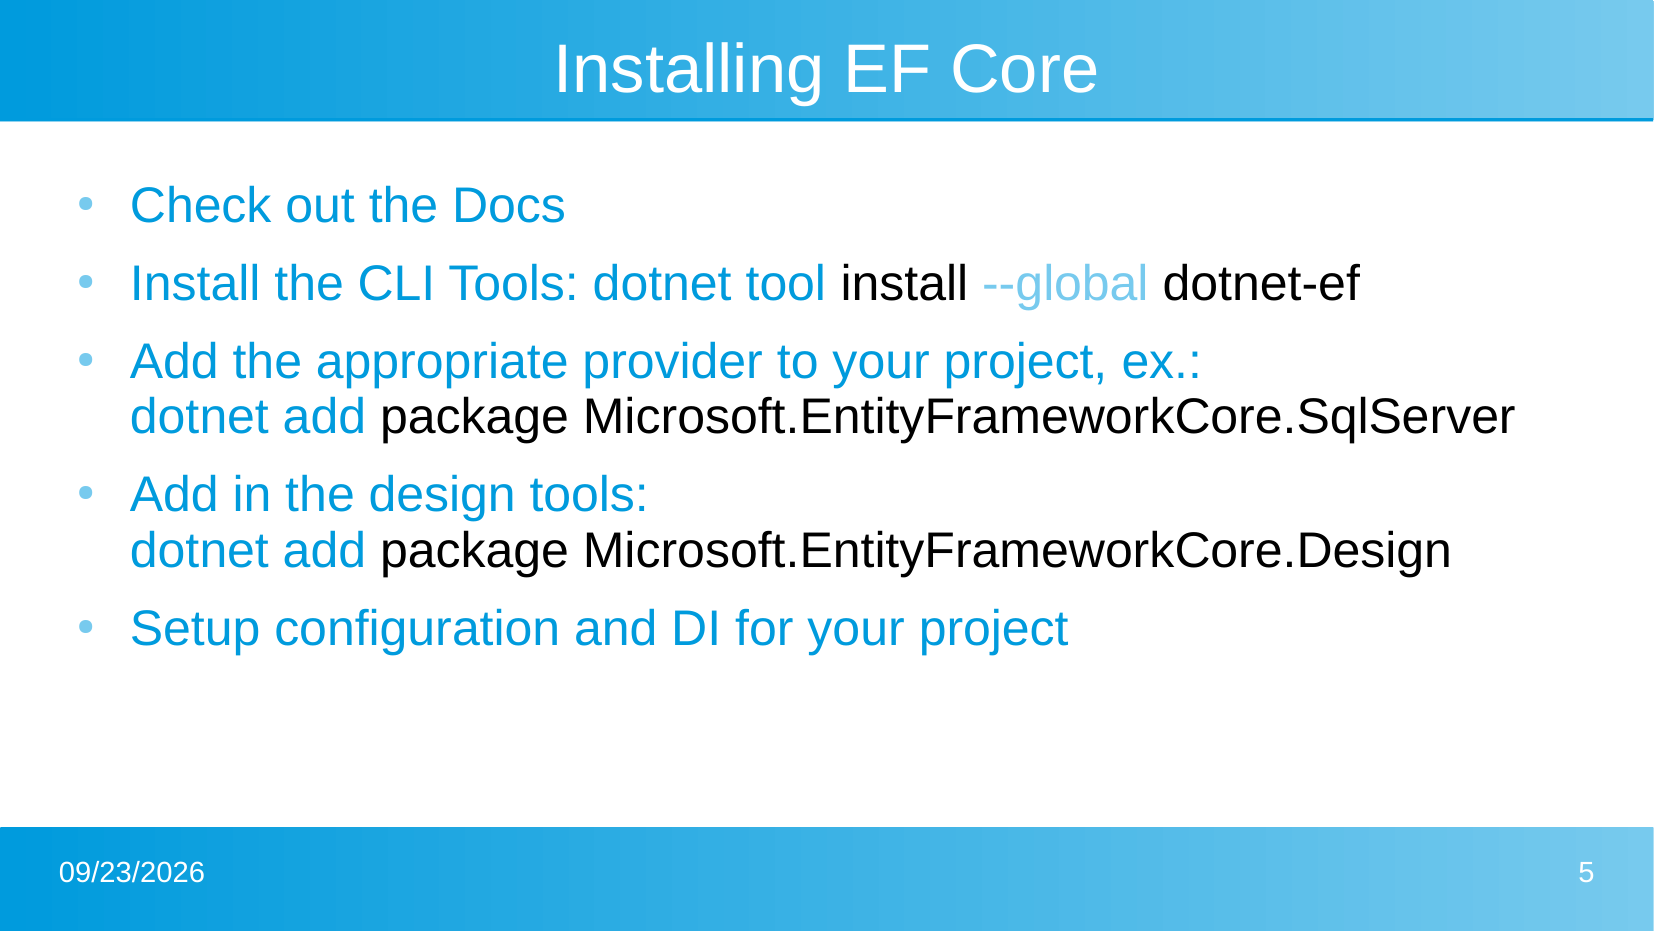

# Installing EF Core
Check out the Docs
Install the CLI Tools: dotnet tool install --global dotnet-ef
Add the appropriate provider to your project, ex.:
dotnet add package Microsoft.EntityFrameworkCore.SqlServer
Add in the design tools:
dotnet add package Microsoft.EntityFrameworkCore.Design
Setup configuration and DI for your project
5